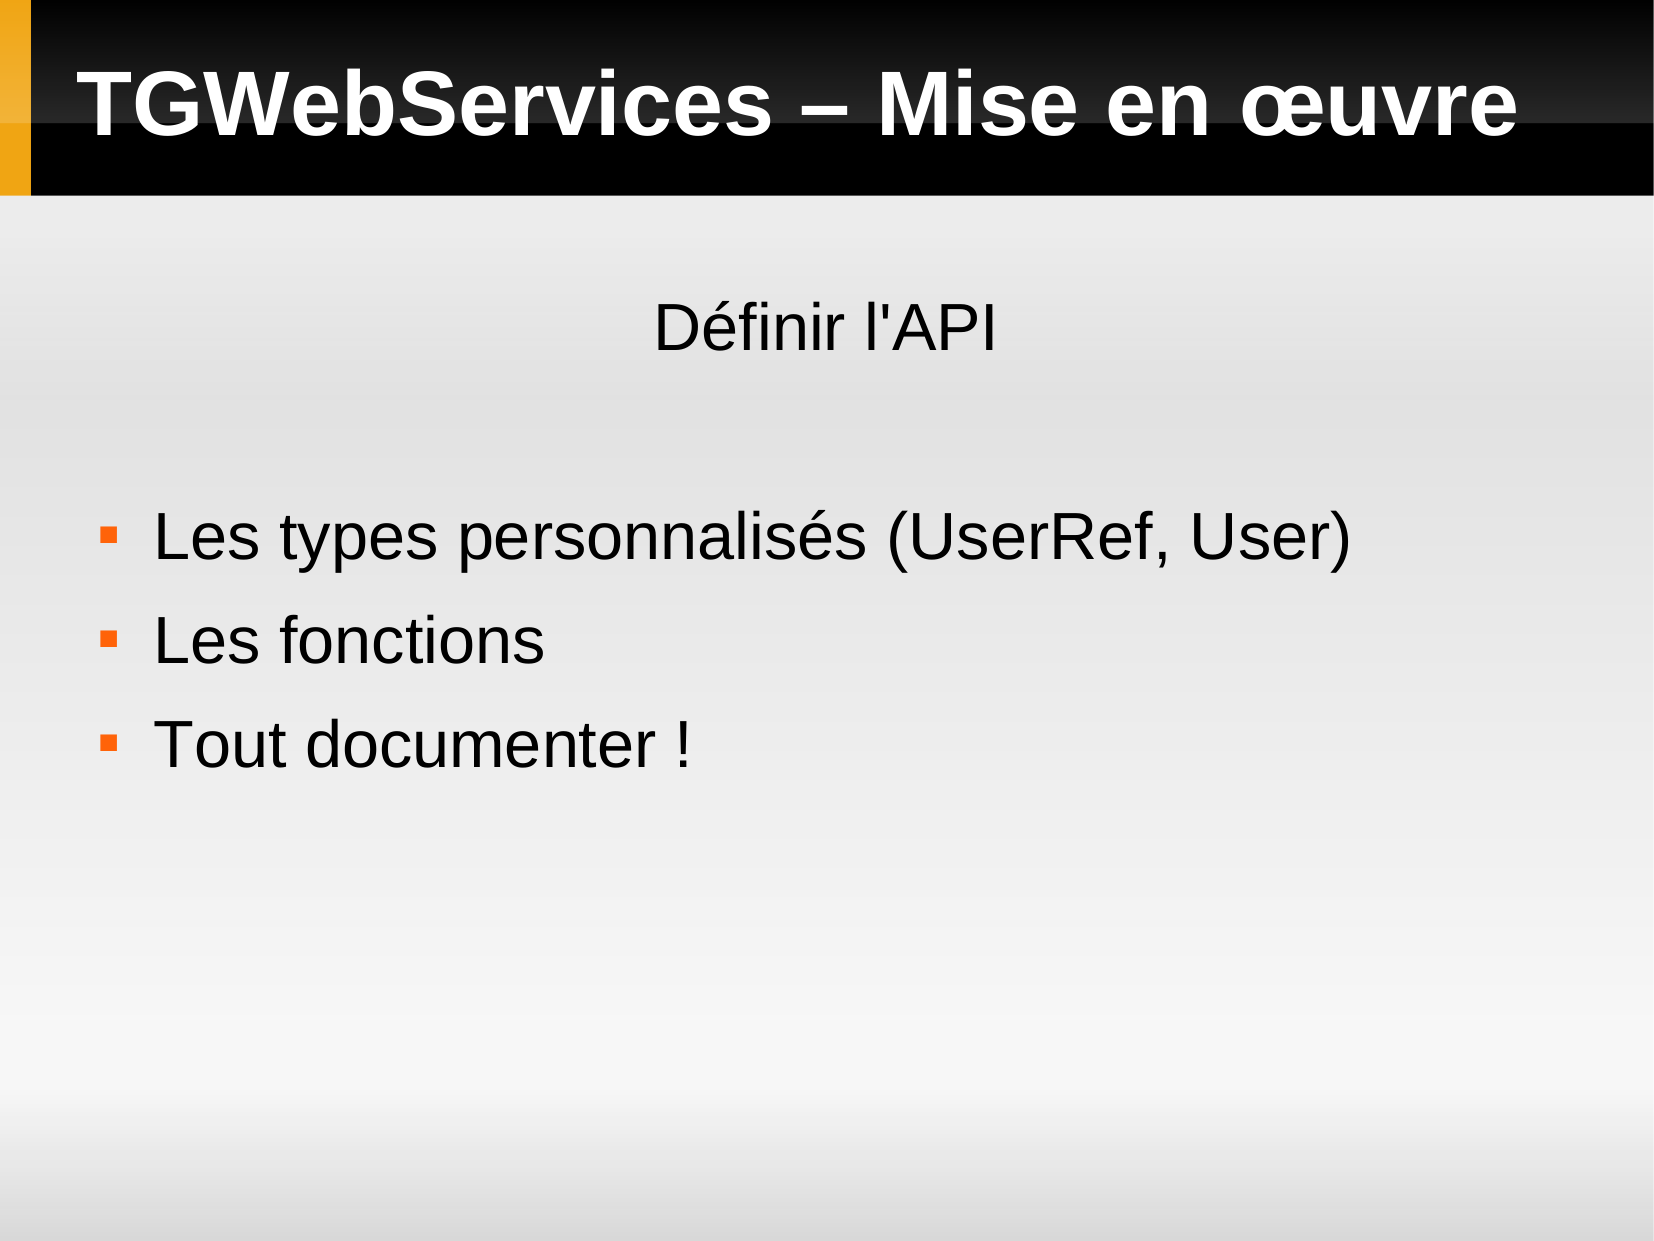

# TGWebServices – Mise en œuvre
Définir l'API
Les types personnalisés (UserRef, User)
Les fonctions
Tout documenter !